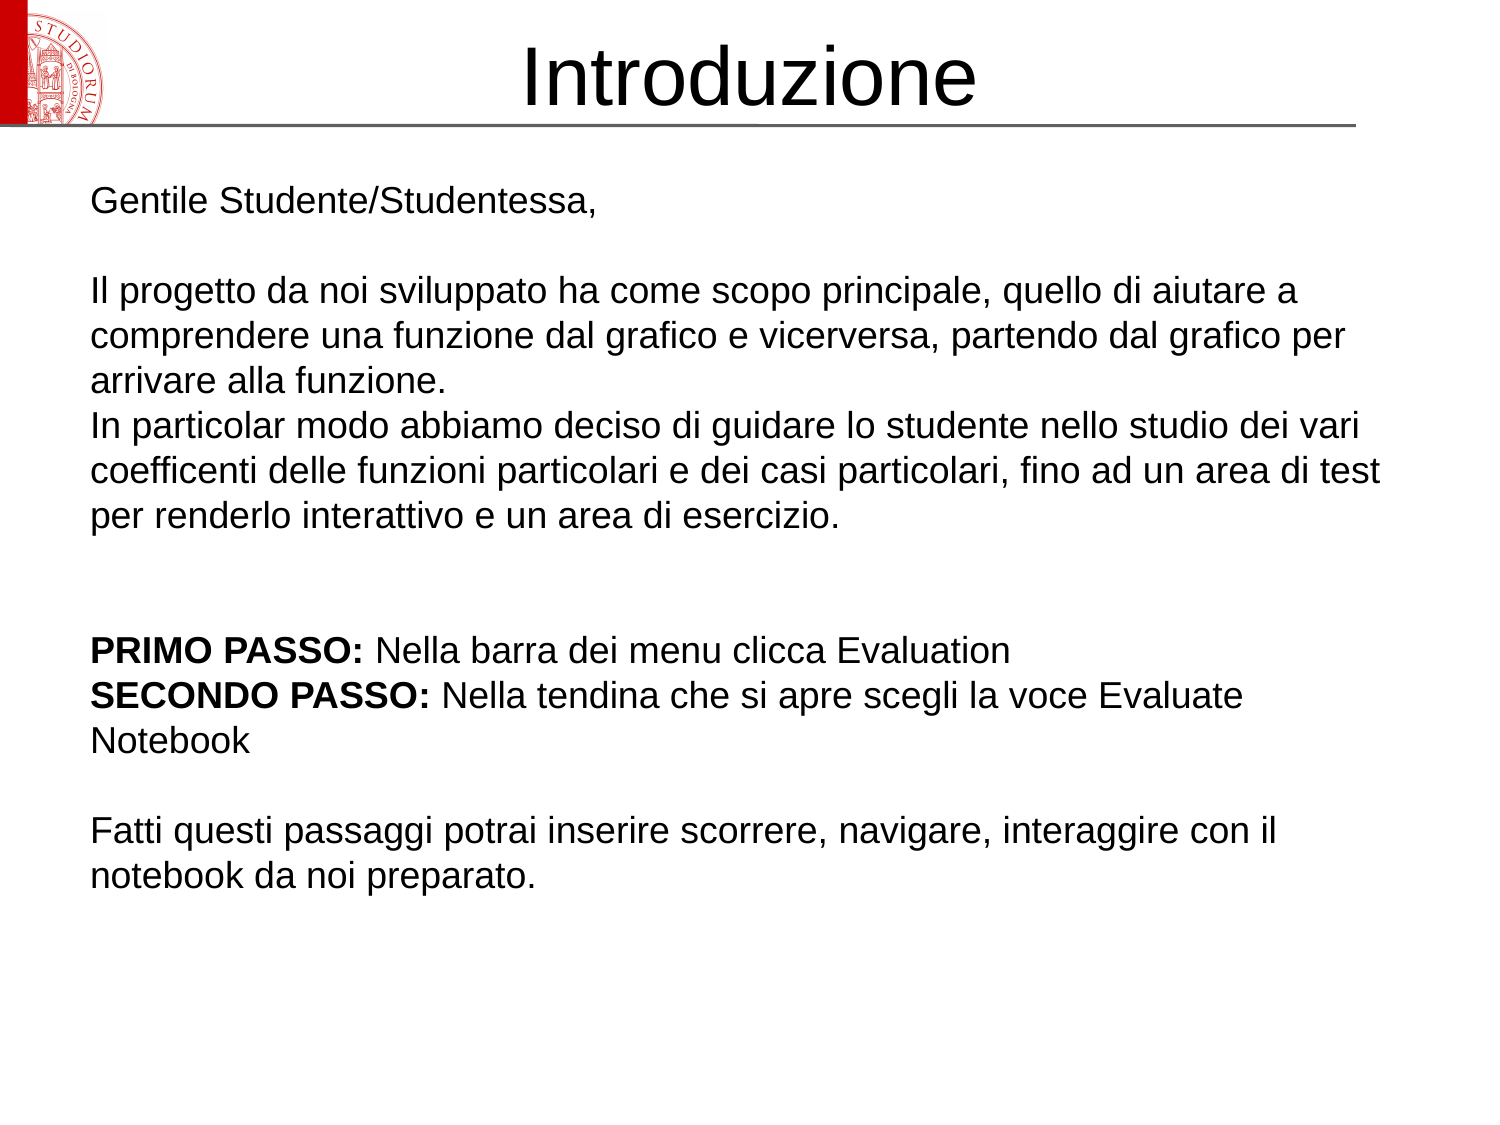

# Introduzione
Gentile Studente/Studentessa,
Il progetto da noi sviluppato ha come scopo principale, quello di aiutare a comprendere una funzione dal grafico e vicerversa, partendo dal grafico per arrivare alla funzione.
In particolar modo abbiamo deciso di guidare lo studente nello studio dei vari coefficenti delle funzioni particolari e dei casi particolari, fino ad un area di test per renderlo interattivo e un area di esercizio.
PRIMO PASSO: Nella barra dei menu clicca Evaluation
SECONDO PASSO: Nella tendina che si apre scegli la voce Evaluate Notebook
Fatti questi passaggi potrai inserire scorrere, navigare, interaggire con il notebook da noi preparato.